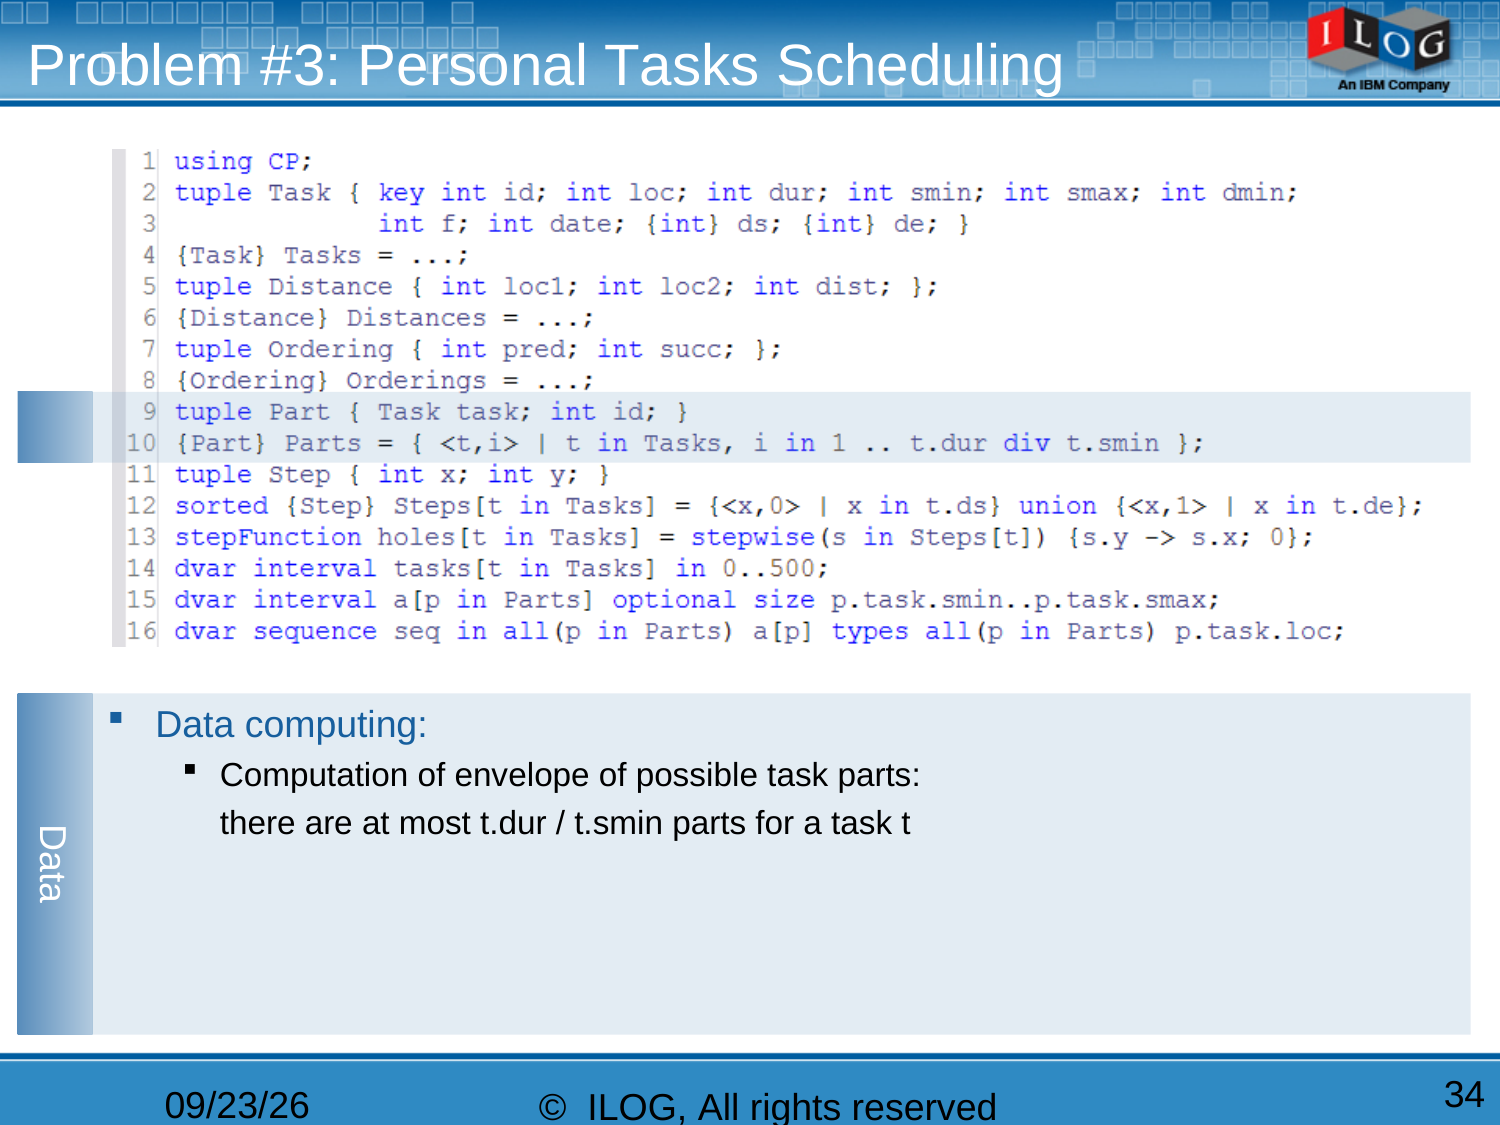

# Problem #3: Personal Tasks Scheduling
Data computing:
Computation of envelope of possible task parts:
	there are at most t.dur / t.smin parts for a task t
Data
34
© ILOG, All rights reserved